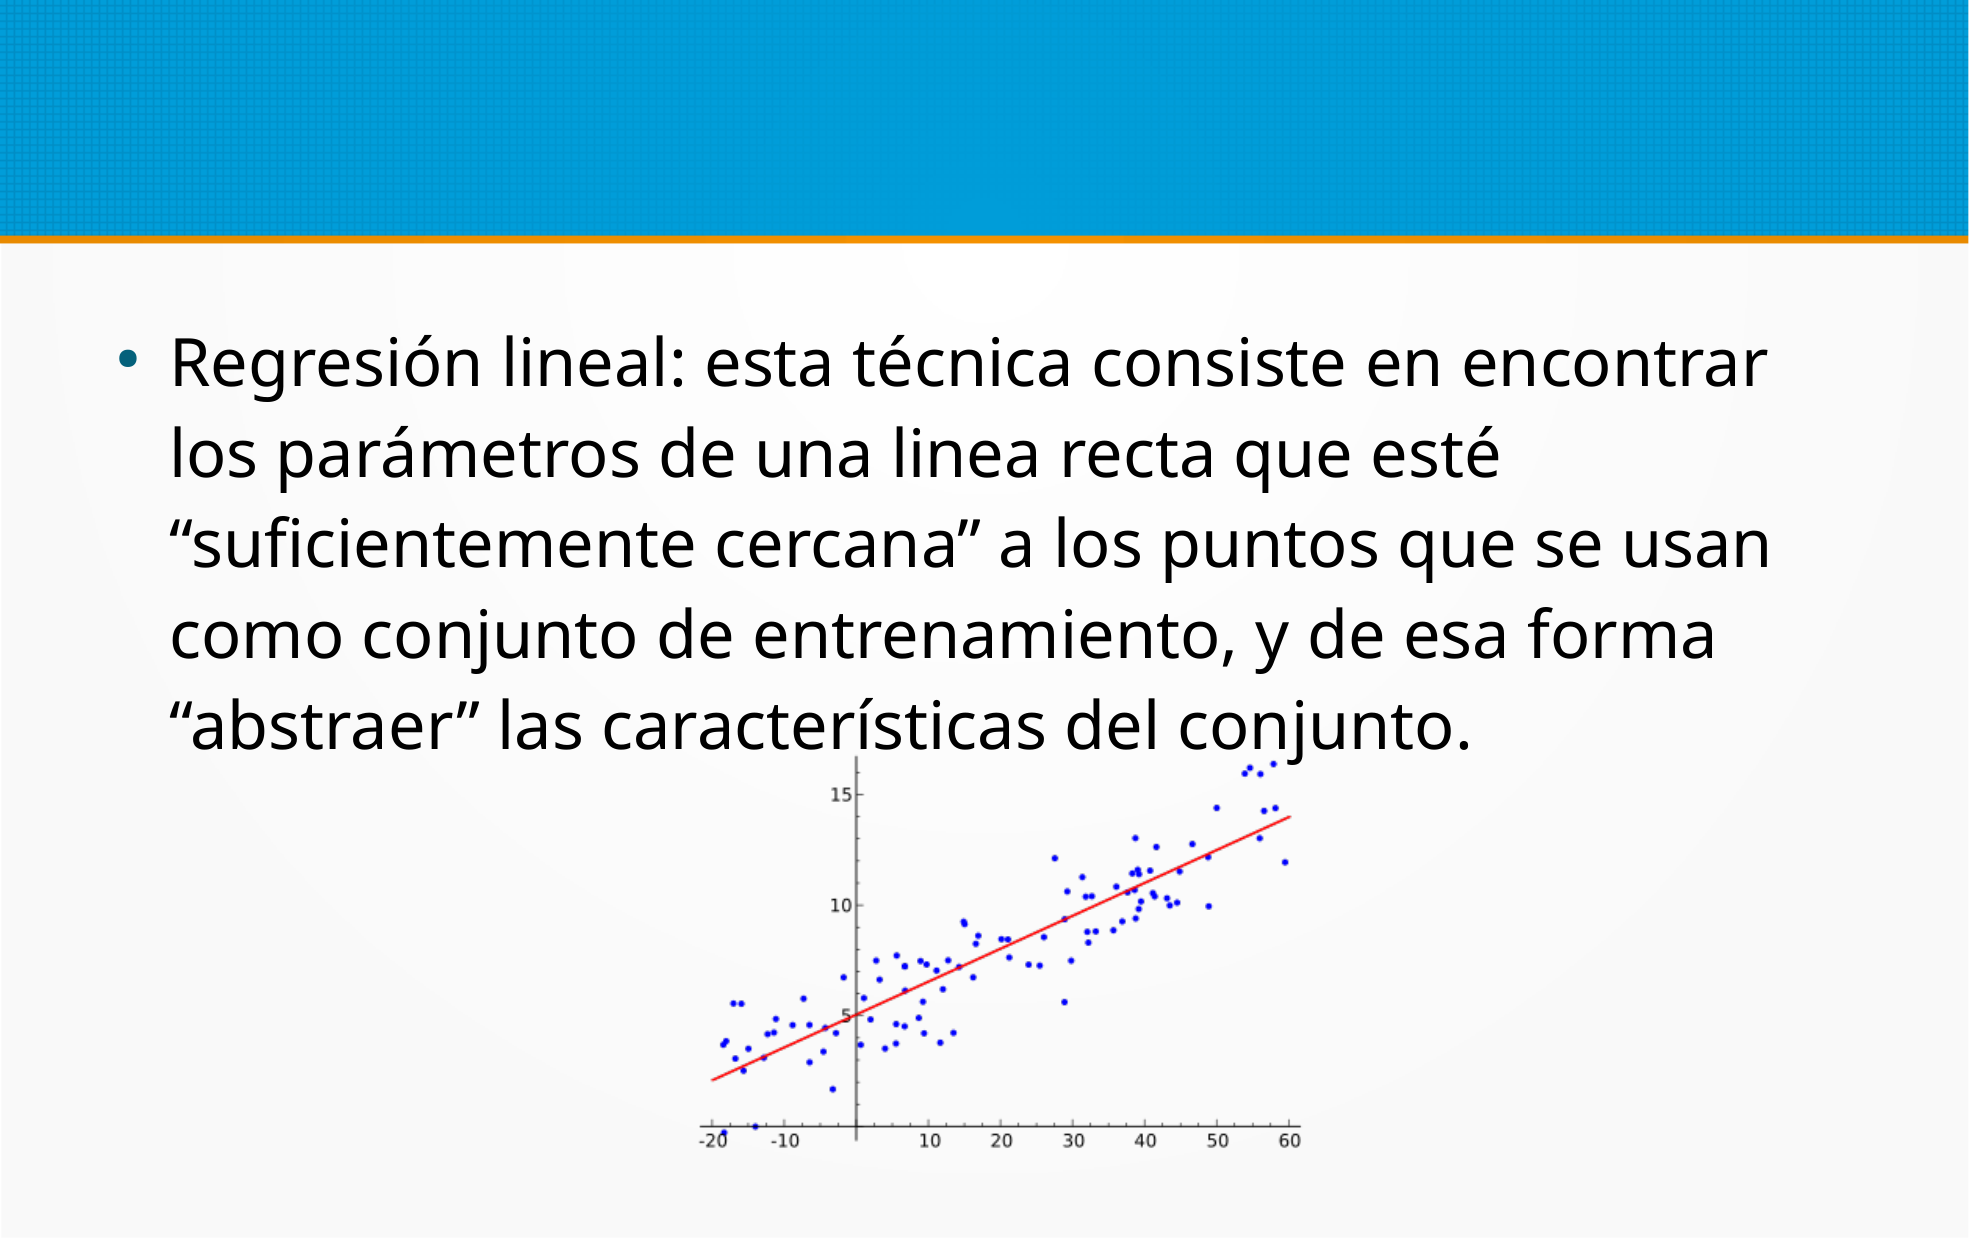

#
Regresión lineal: esta técnica consiste en encontrar los parámetros de una linea recta que esté “suficientemente cercana” a los puntos que se usan como conjunto de entrenamiento, y de esa forma “abstraer” las características del conjunto.